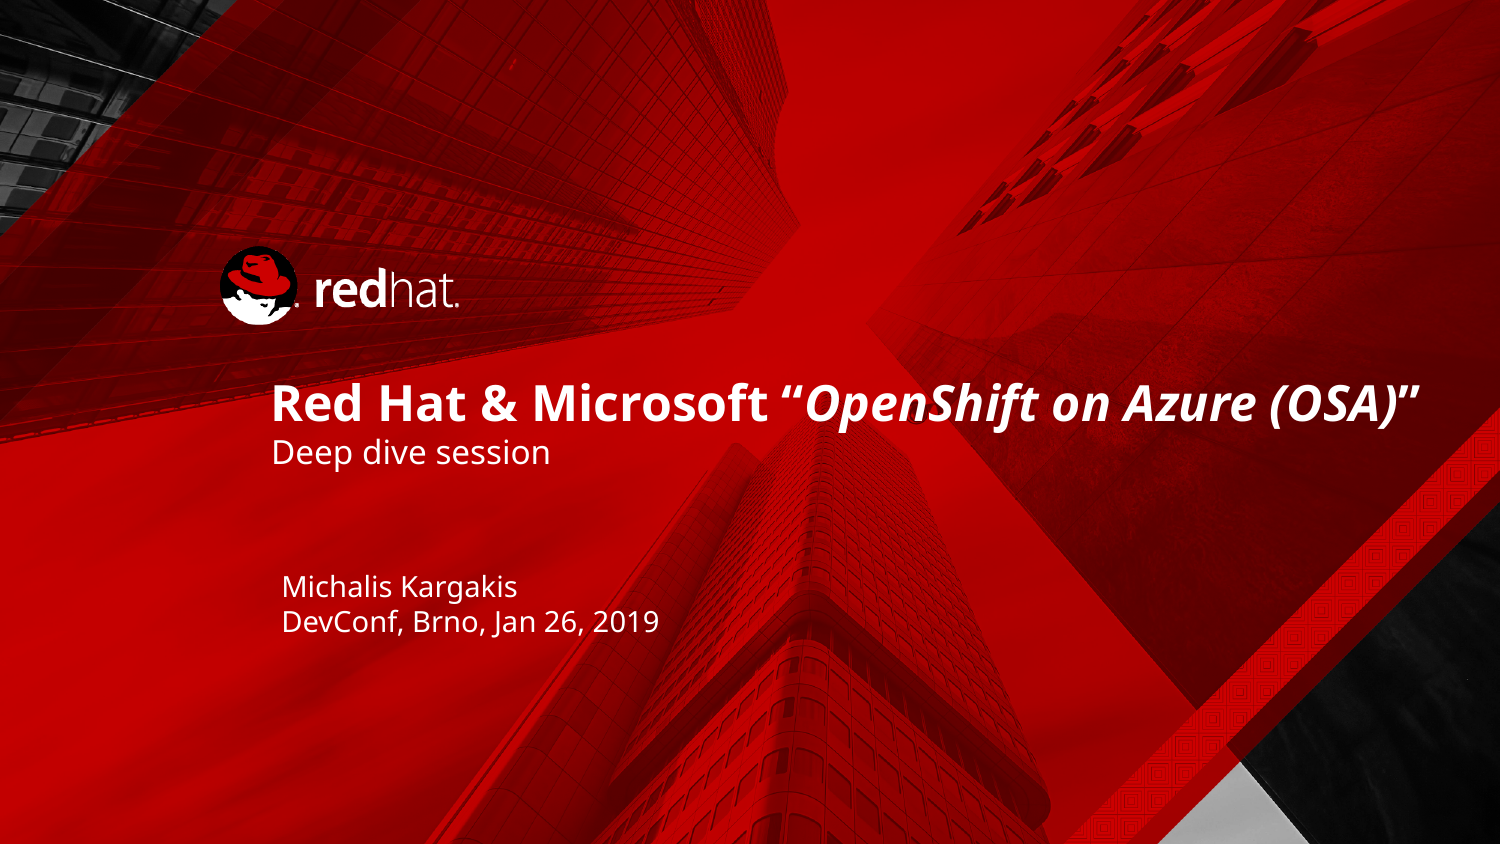

Red Hat & Microsoft “OpenShift on Azure (OSA)”
Deep dive session
Michalis Kargakis
DevConf, Brno, Jan 26, 2019